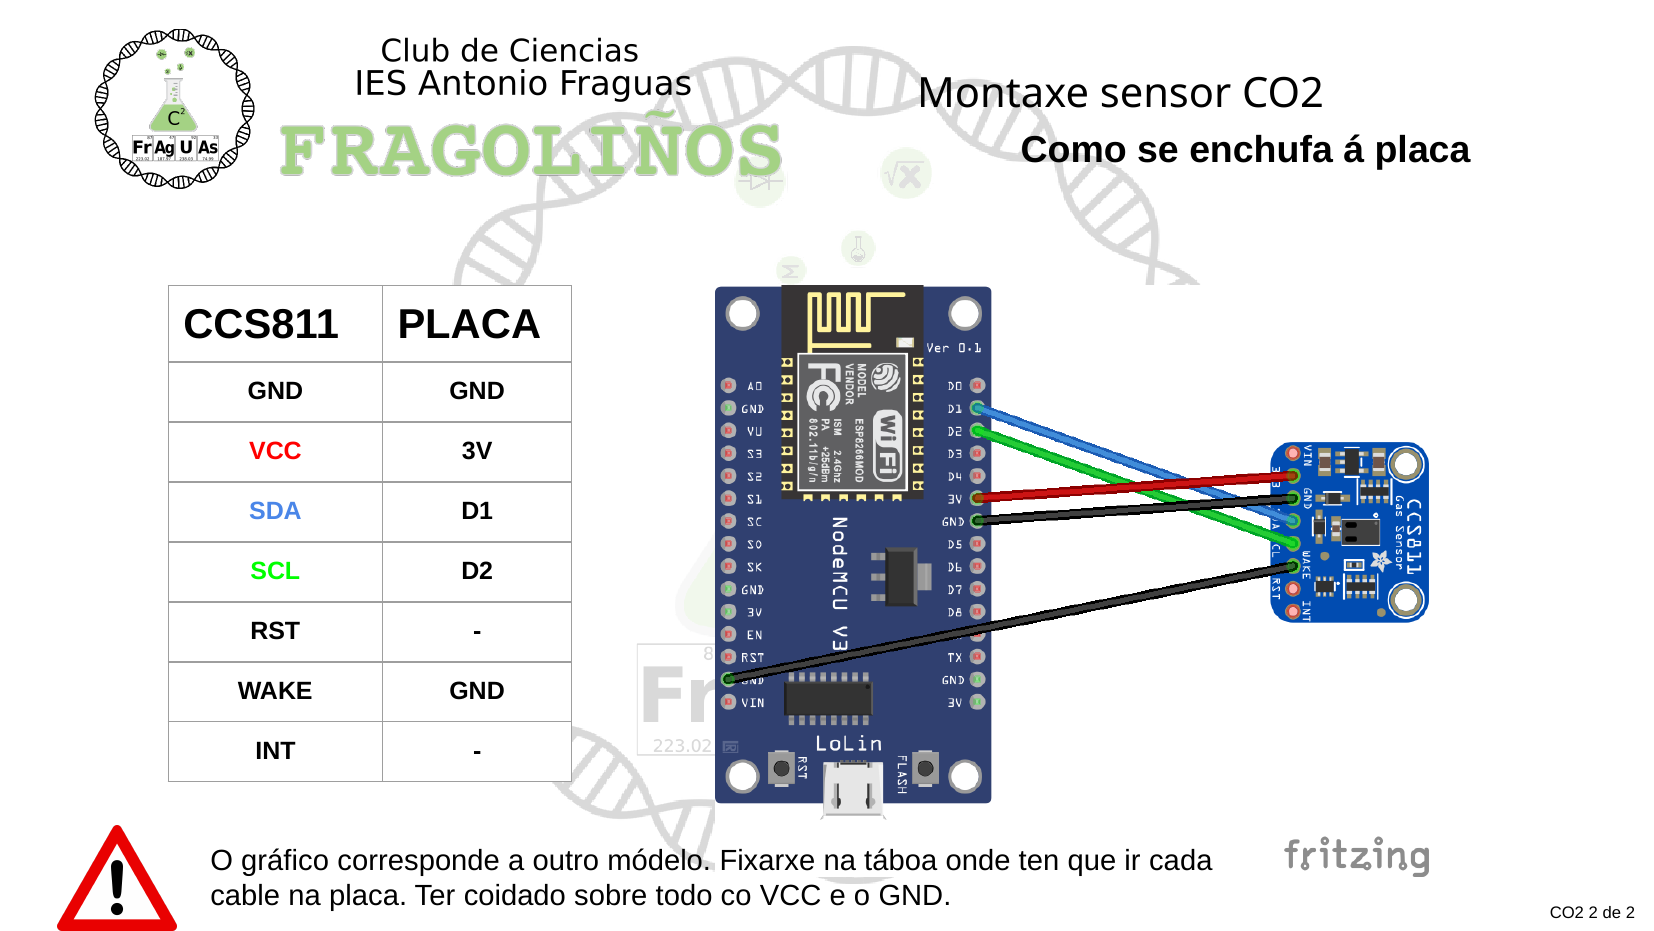

Montaxe sensor CO2
Como se enchufa á placa
| CCS811 | PLACA |
| --- | --- |
| GND | GND |
| VCC | 3V |
| SDA | D1 |
| SCL | D2 |
| RST | - |
| WAKE | GND |
| INT | - |
O gráfico corresponde a outro módelo. Fixarxe na táboa onde ten que ir cada cable na placa. Ter coidado sobre todo co VCC e o GND.
CO2 2 de 2